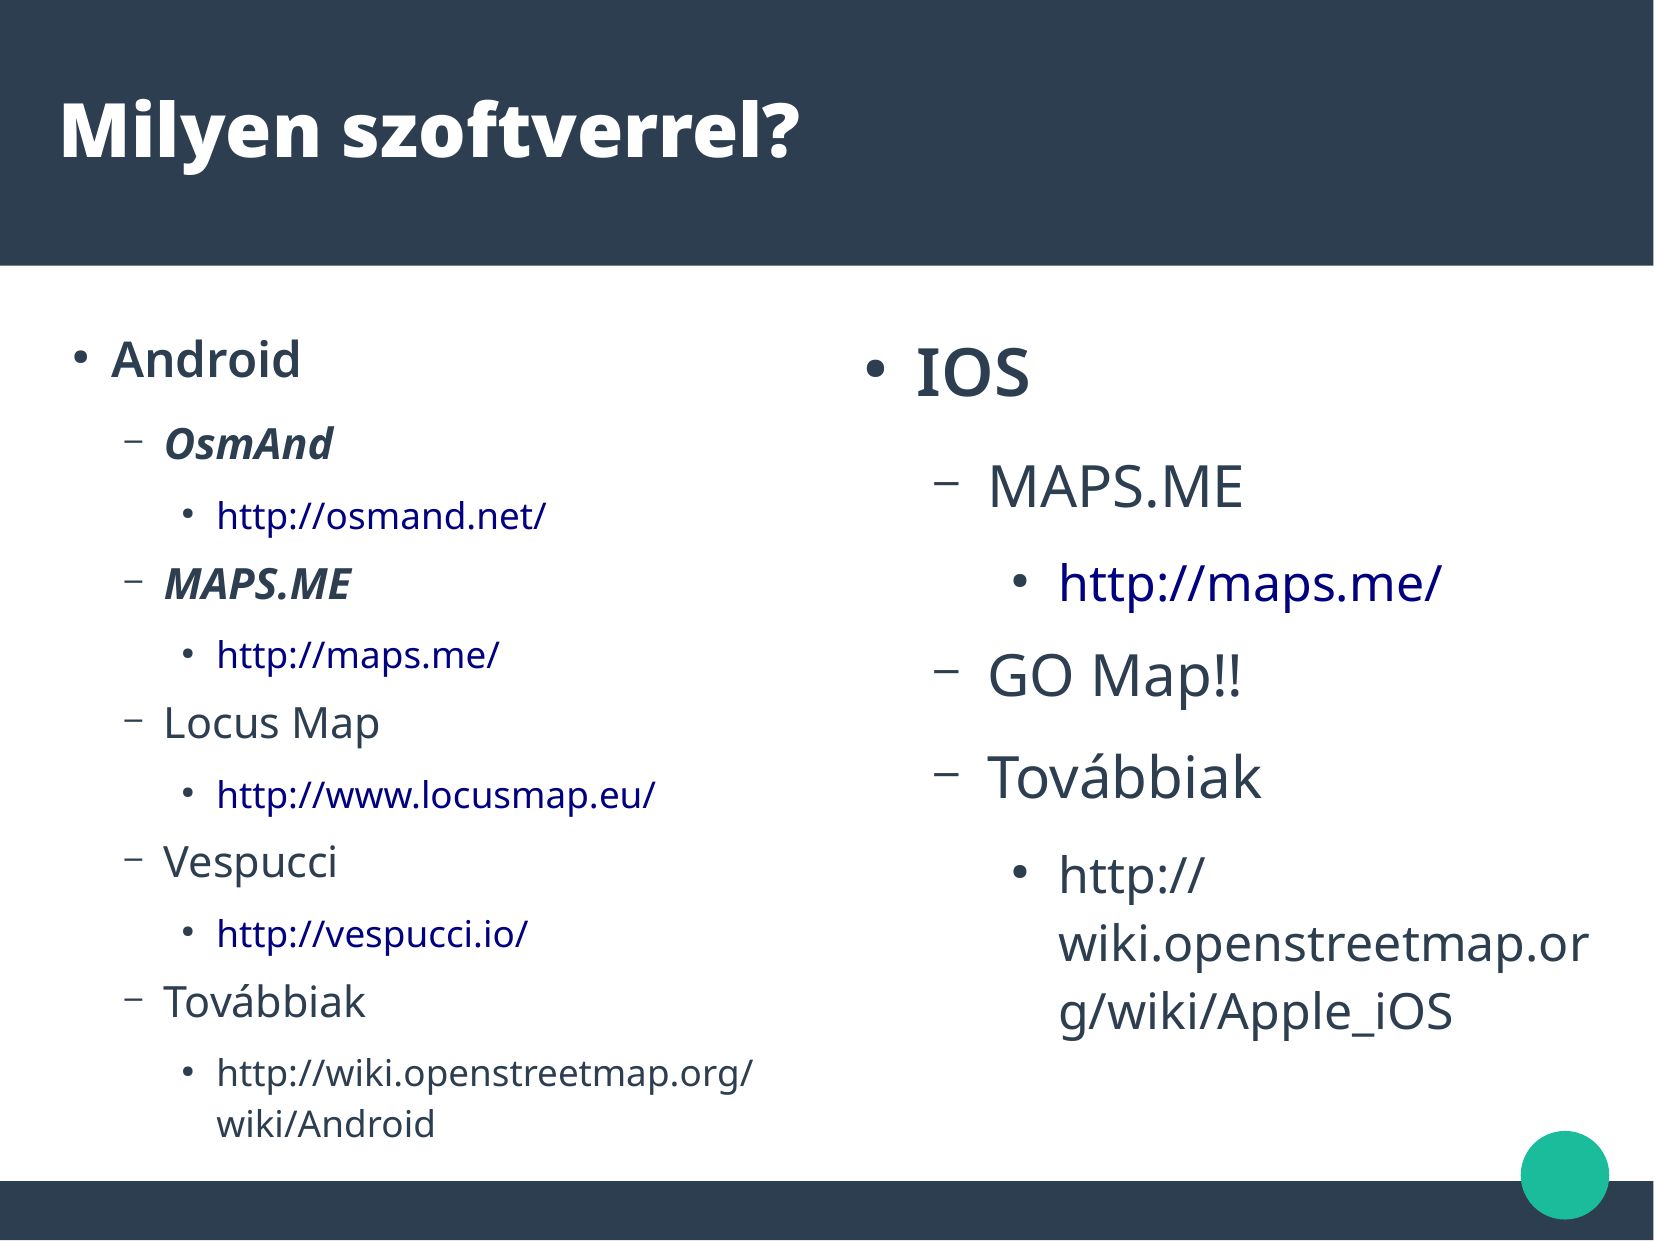

# Milyen szoftverrel?
Android
OsmAnd
http://osmand.net/
MAPS.ME
http://maps.me/
Locus Map
http://www.locusmap.eu/
Vespucci
http://vespucci.io/
Továbbiak
http://wiki.openstreetmap.org/wiki/Android
IOS
MAPS.ME
http://maps.me/
GO Map!!
Továbbiak
http://wiki.openstreetmap.org/wiki/Apple_iOS